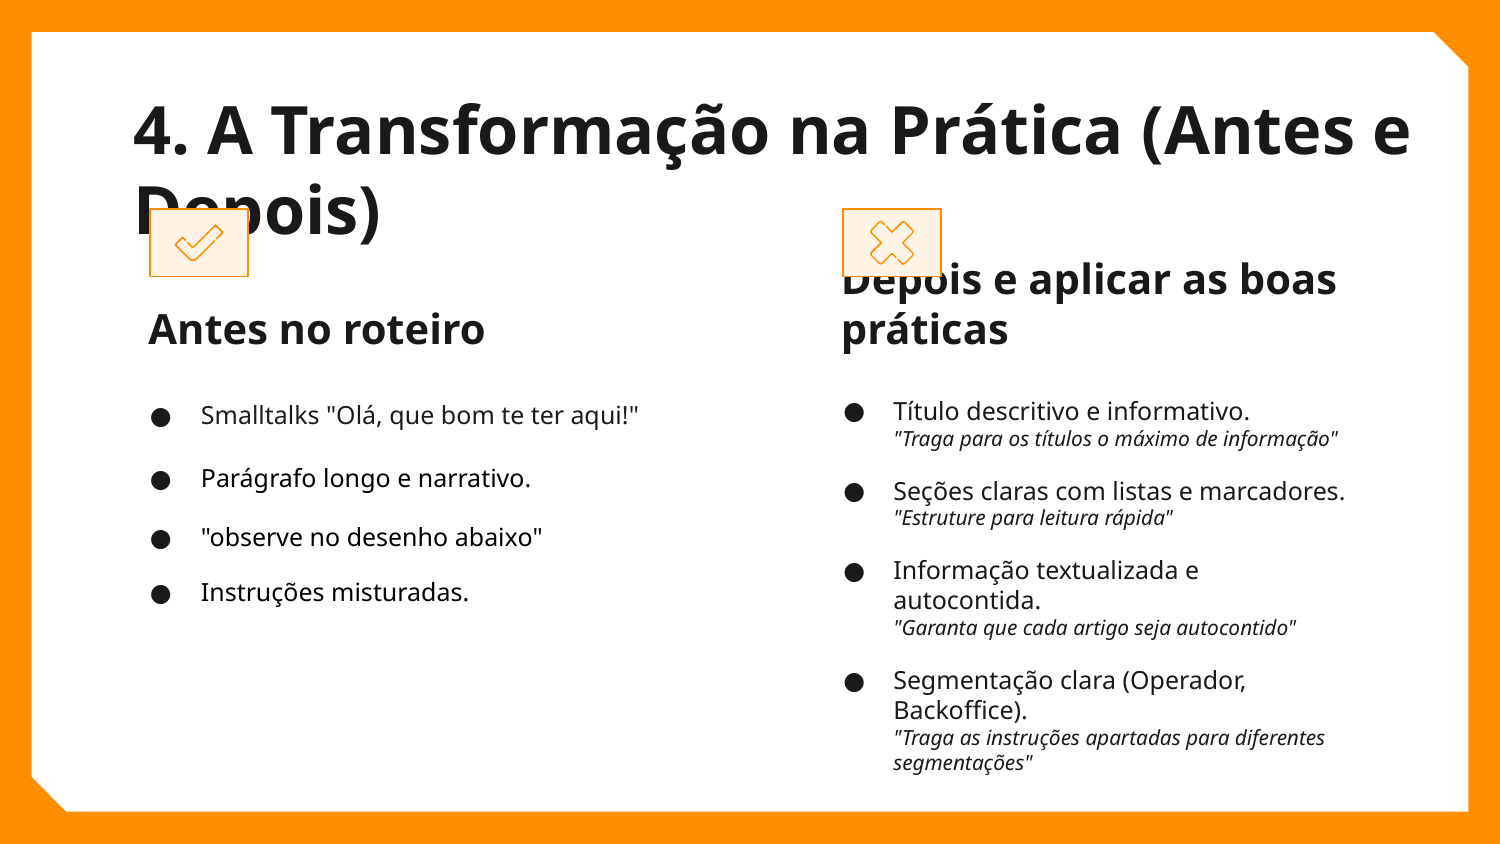

# 4. A Transformação na Prática (Antes e Depois)
Antes no roteiro
Depois e aplicar as boas práticas
Smalltalks "Olá, que bom te ter aqui!"
Parágrafo longo e narrativo.
"observe no desenho abaixo"
Instruções misturadas.
Título descritivo e informativo.
"Traga para os títulos o máximo de informação"
Seções claras com listas e marcadores.
"Estruture para leitura rápida"
Informação textualizada e autocontida.
"Garanta que cada artigo seja autocontido"
Segmentação clara (Operador, Backoffice).
"Traga as instruções apartadas para diferentes segmentações"